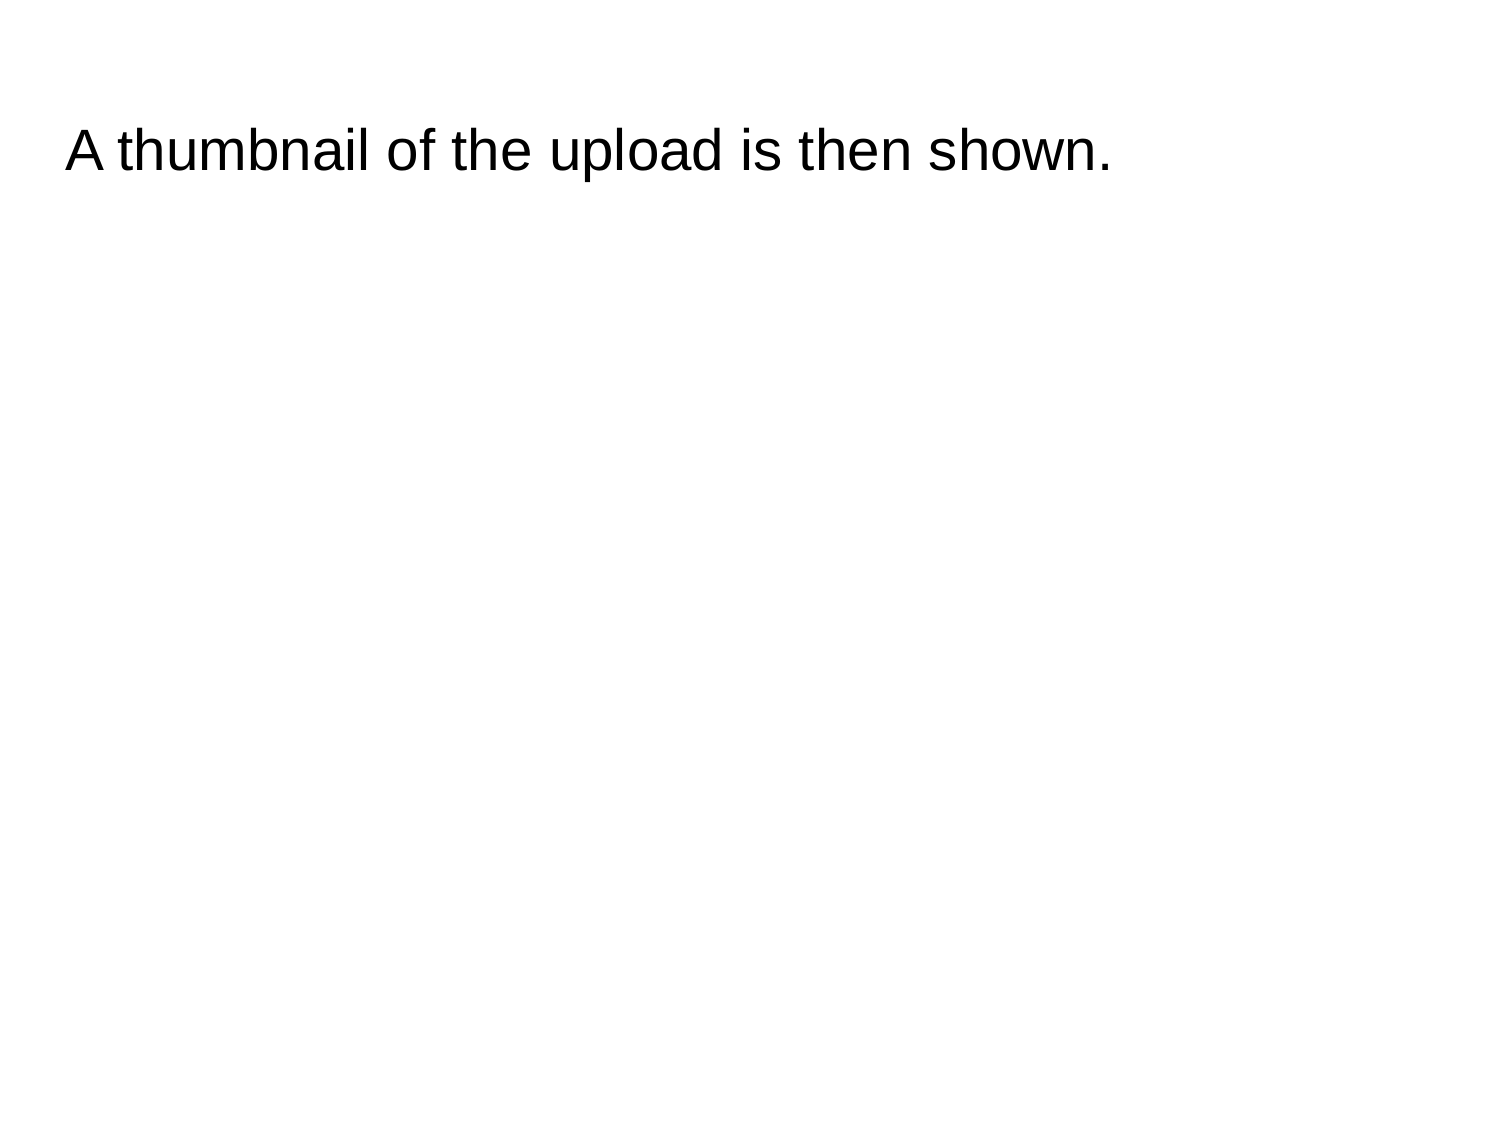

A thumbnail of the upload is then shown.